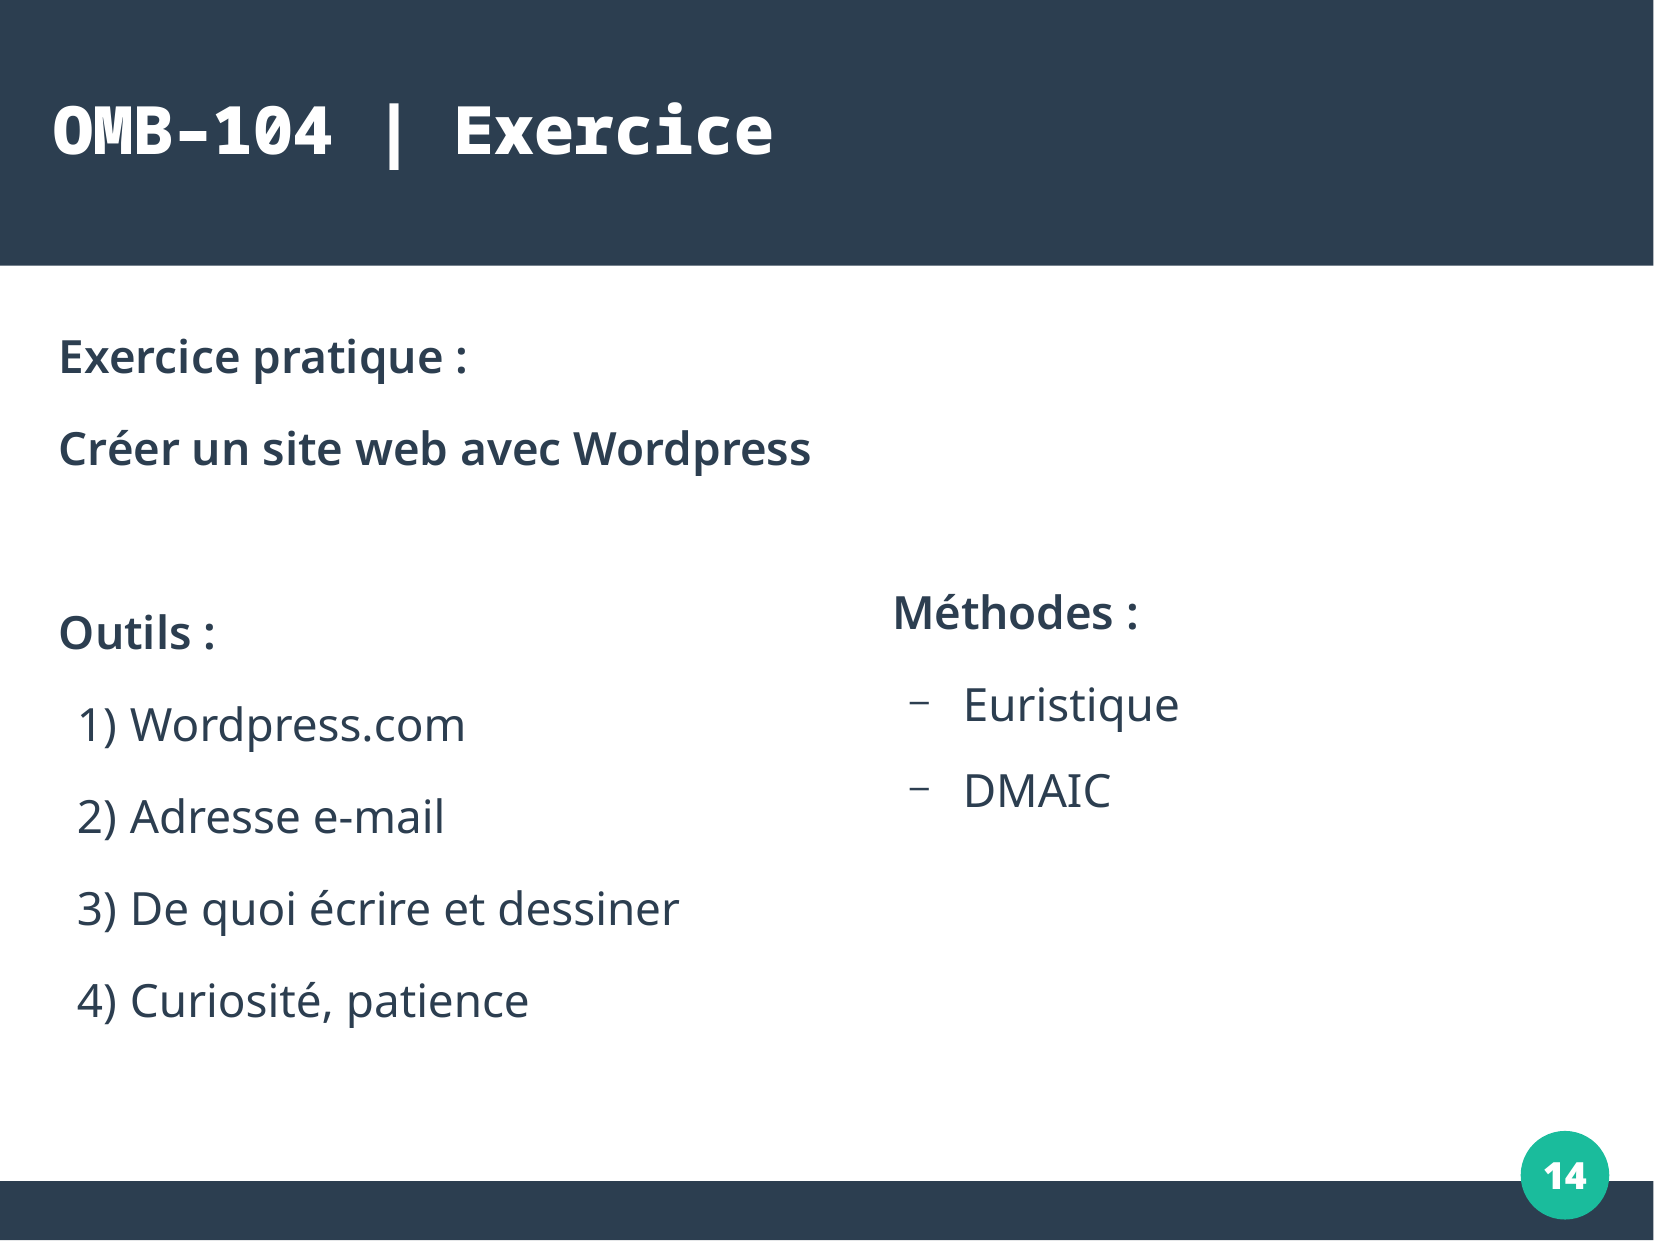

OMB–104 | Exercice
Méthodes :
Euristique
DMAIC
# Exercice pratique :
Créer un site web avec Wordpress
Outils :
Wordpress.com
Adresse e-mail
De quoi écrire et dessiner
Curiosité, patience
14